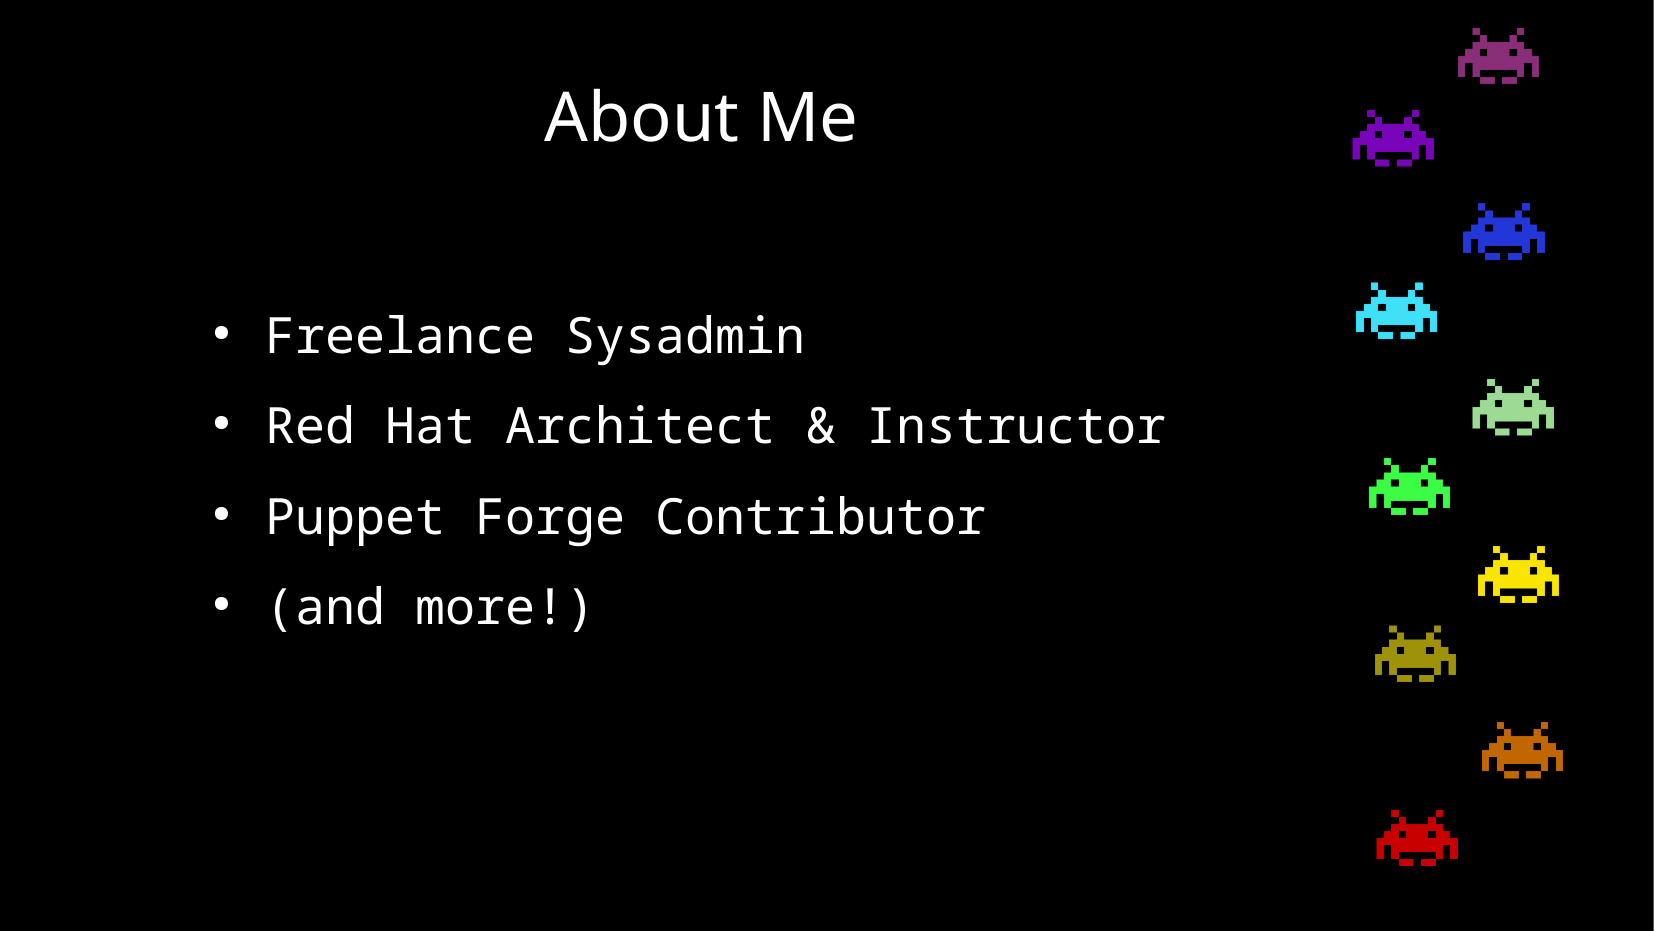

# About Me
Freelance Sysadmin
Red Hat Architect & Instructor
Puppet Forge Contributor
(and more!)